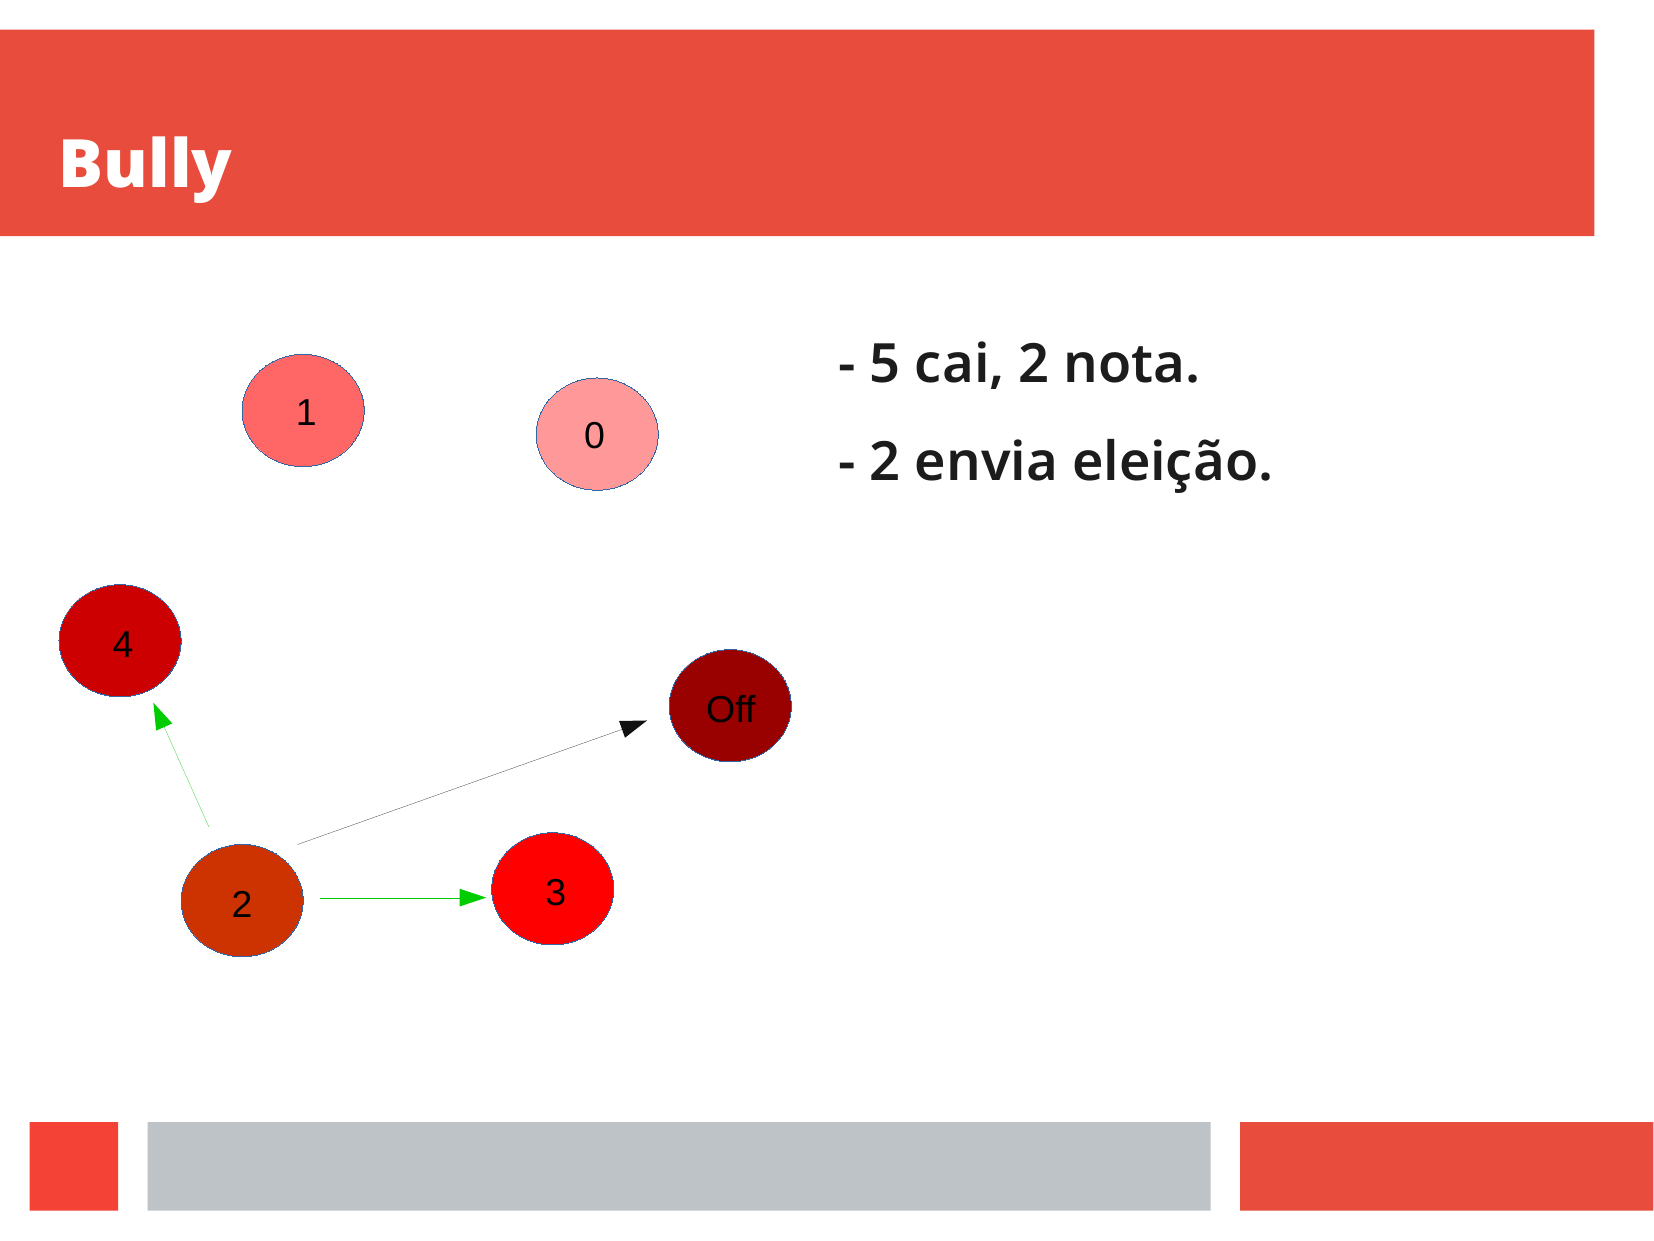

# Bully
- 5 cai, 2 nota.
- 2 envia eleição.
1
0
4
Off
3
2